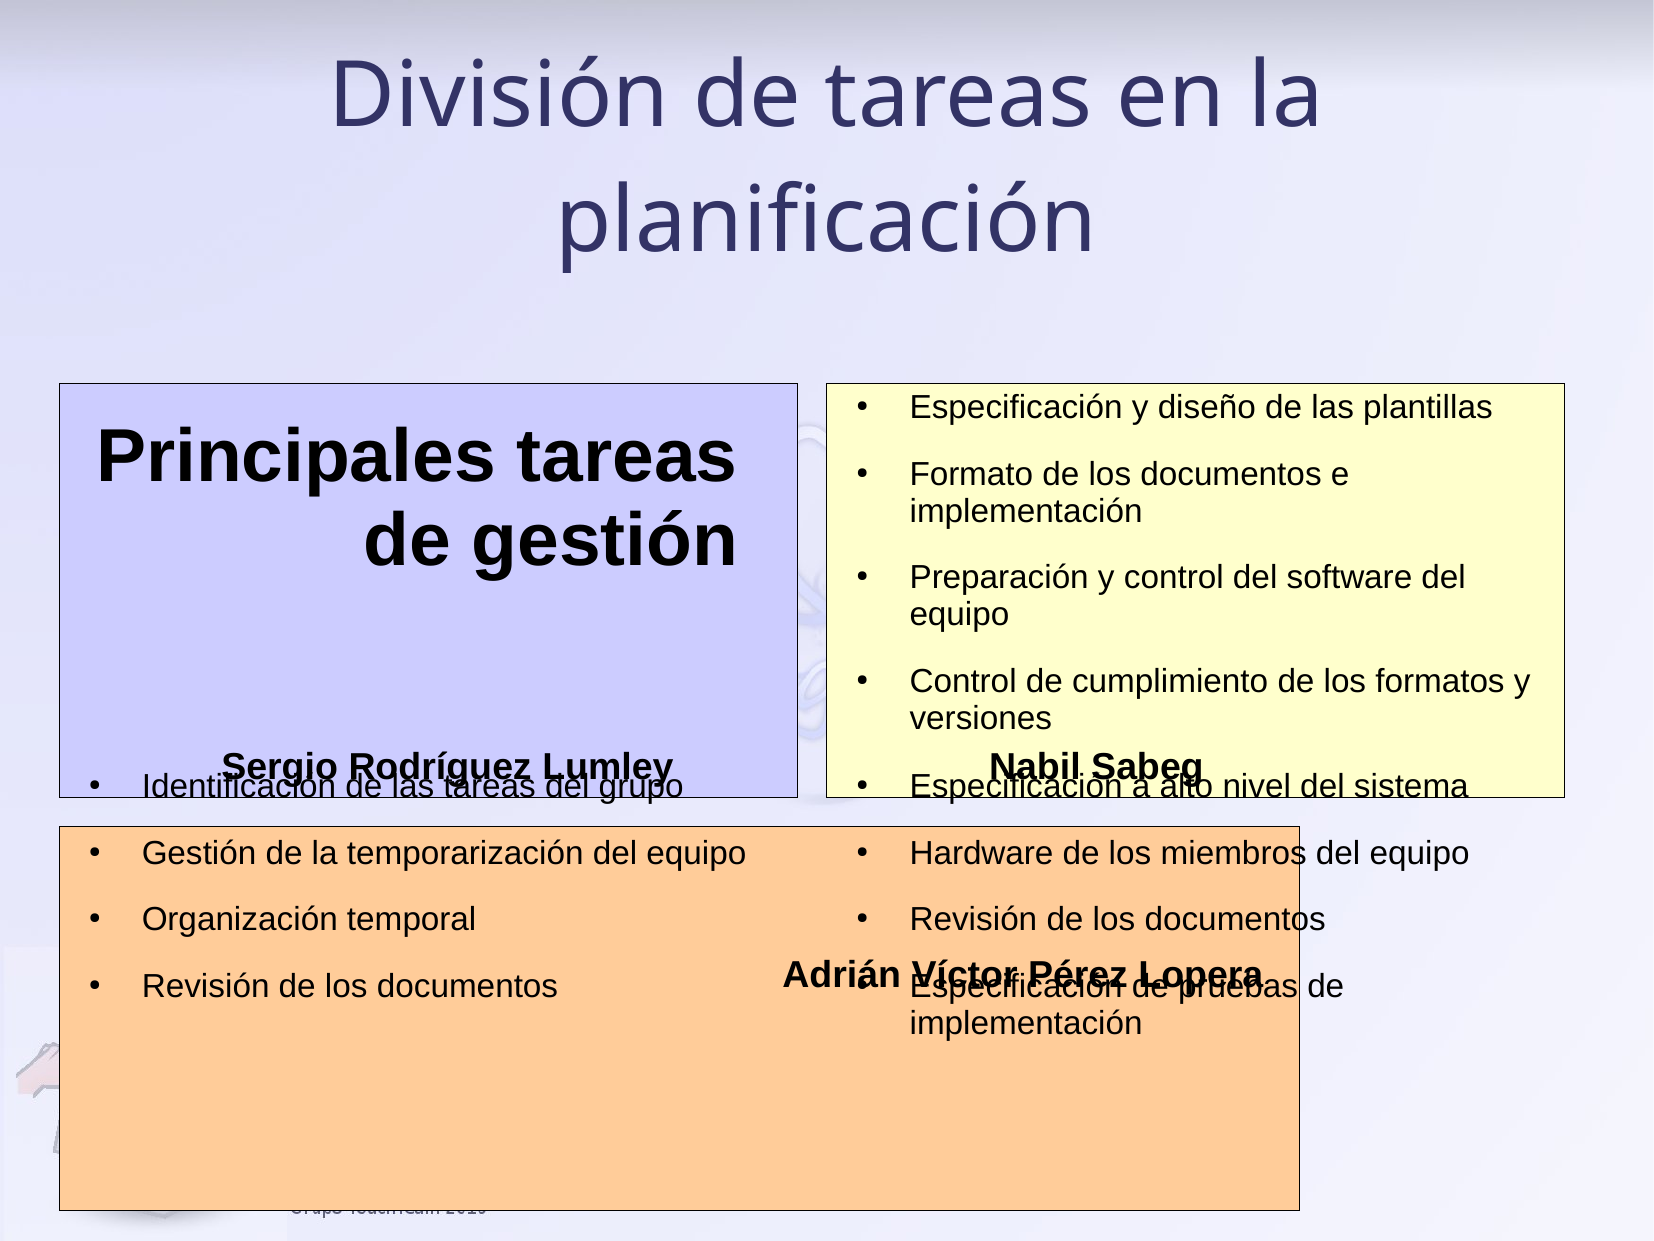

# División de tareas en la planificación
Especificación y diseño de las plantillas
Formato de los documentos e implementación
Preparación y control del software del equipo
Control de cumplimiento de los formatos y versiones
Principales tareas de gestión
Sergio Rodríguez Lumley
Nabil Sabeg
Identificación de las tareas del grupo
Gestión de la temporarización del equipo
Organización temporal
Revisión de los documentos
Especificación a alto nivel del sistema
Hardware de los miembros del equipo
Revisión de los documentos
Especificación de pruebas de implementación
Adrián Víctor Pérez Lopera